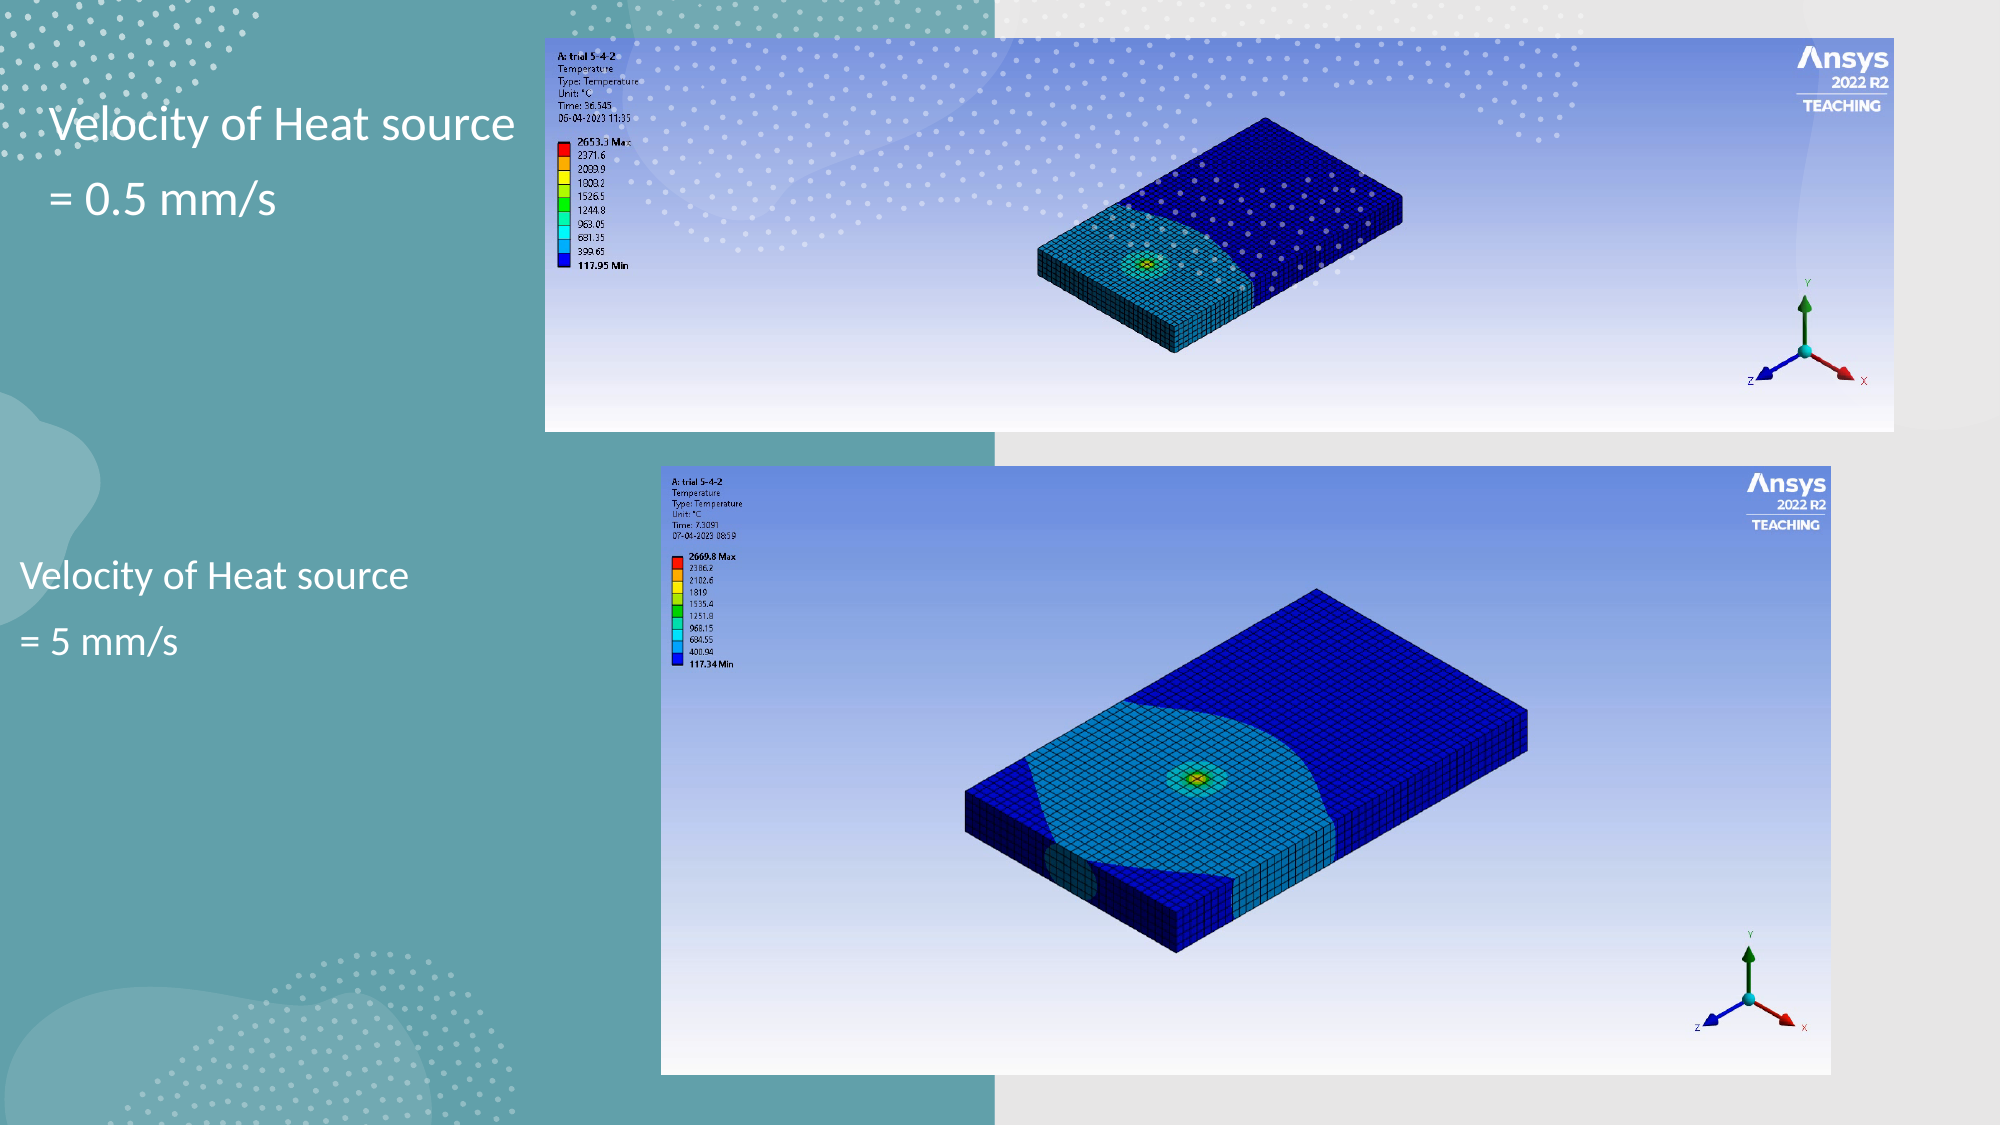

# Velocity of Heat source
= 0.5 mm/s
Velocity of Heat source
= 5 mm/s